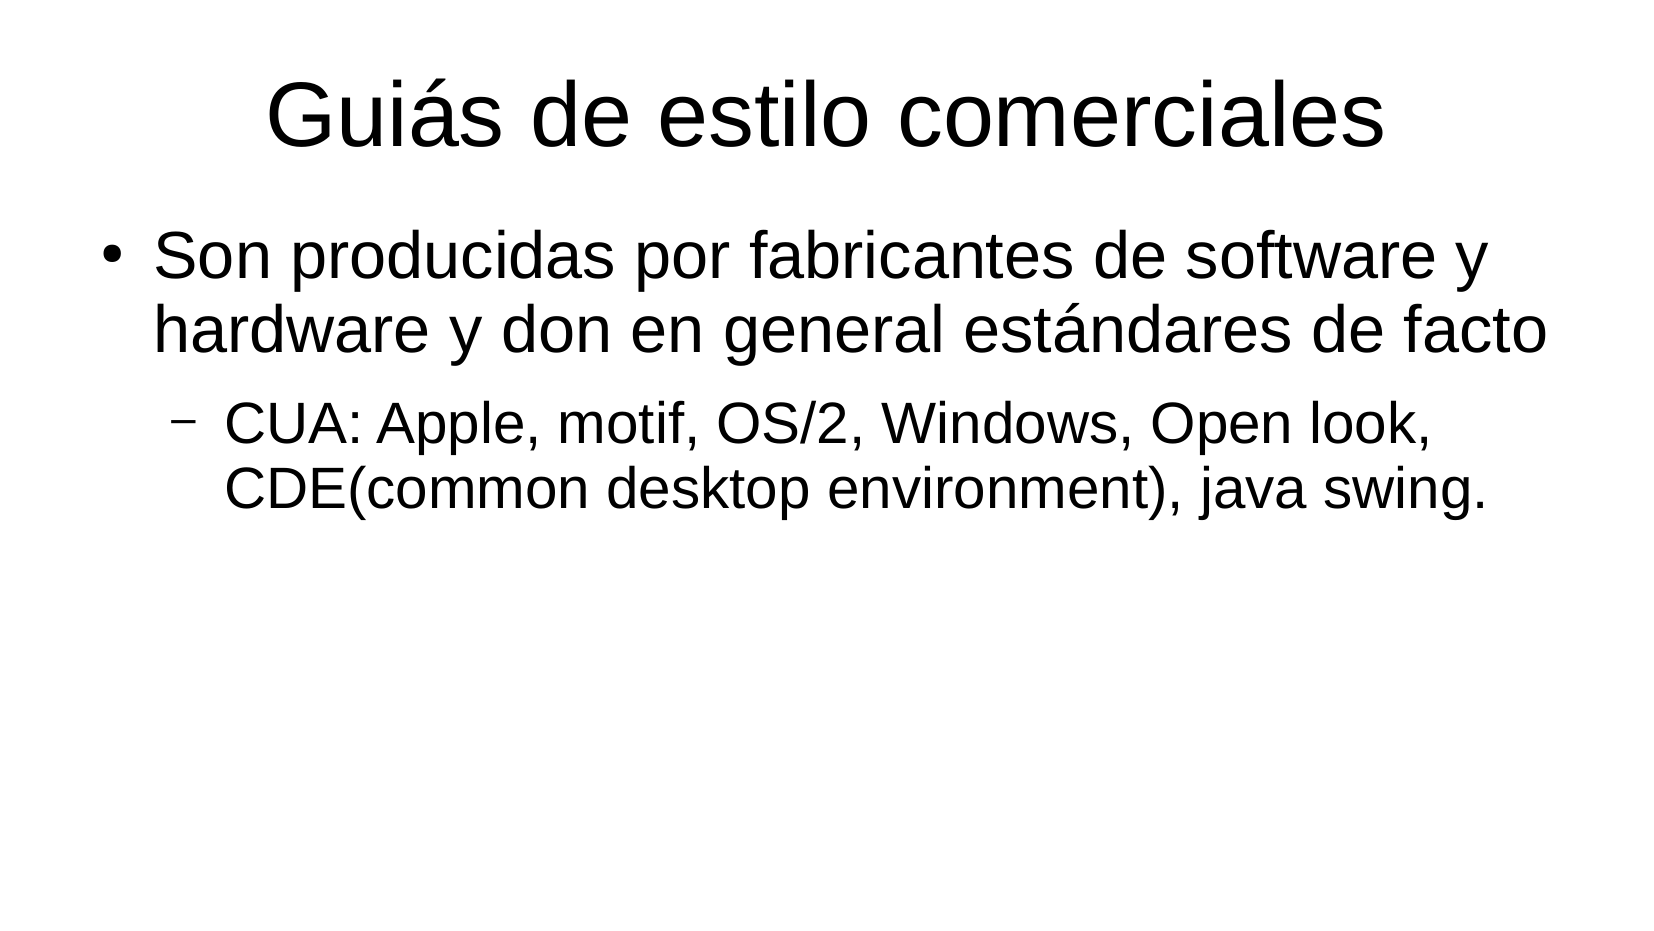

# Guiás de estilo comerciales
Son producidas por fabricantes de software y hardware y don en general estándares de facto
CUA: Apple, motif, OS/2, Windows, Open look, CDE(common desktop environment), java swing.